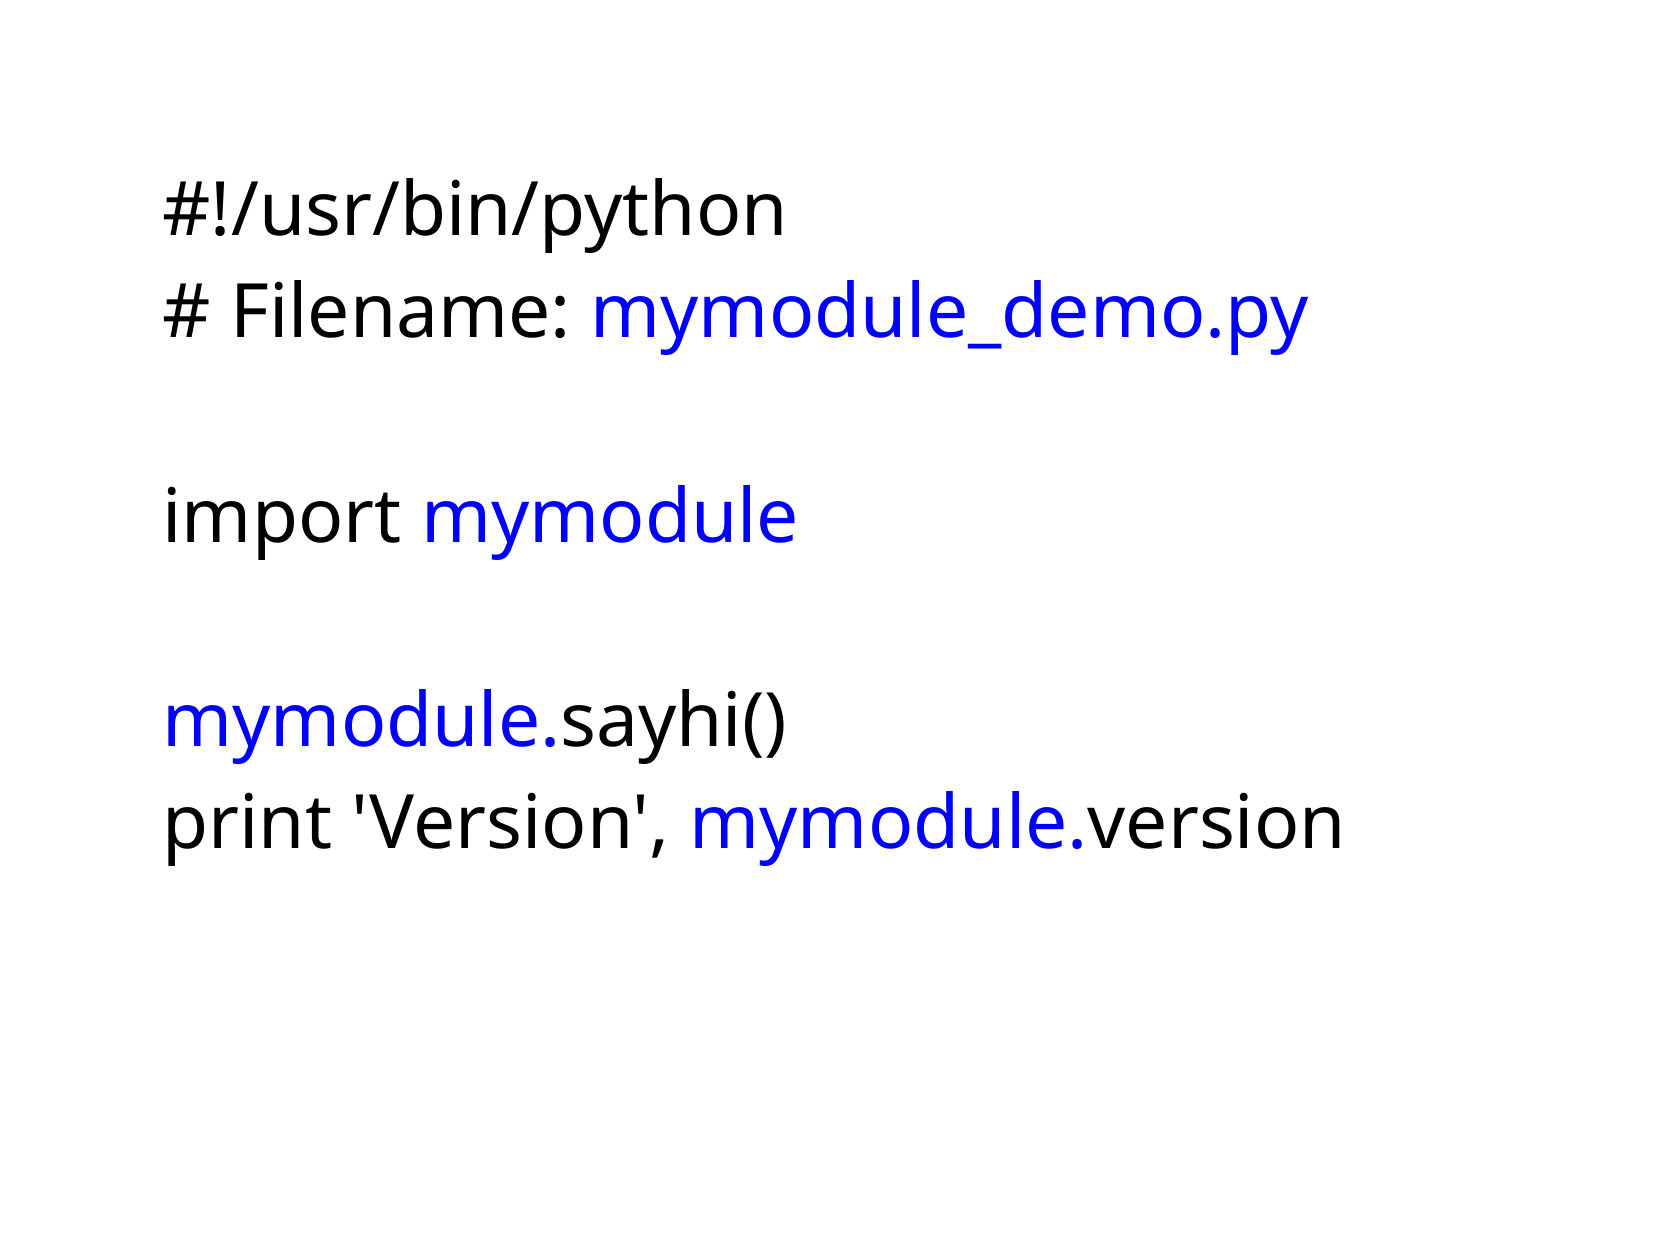

#!/usr/bin/python
# Filename: mymodule_demo.py
import mymodule
mymodule.sayhi()
print 'Version', mymodule.version